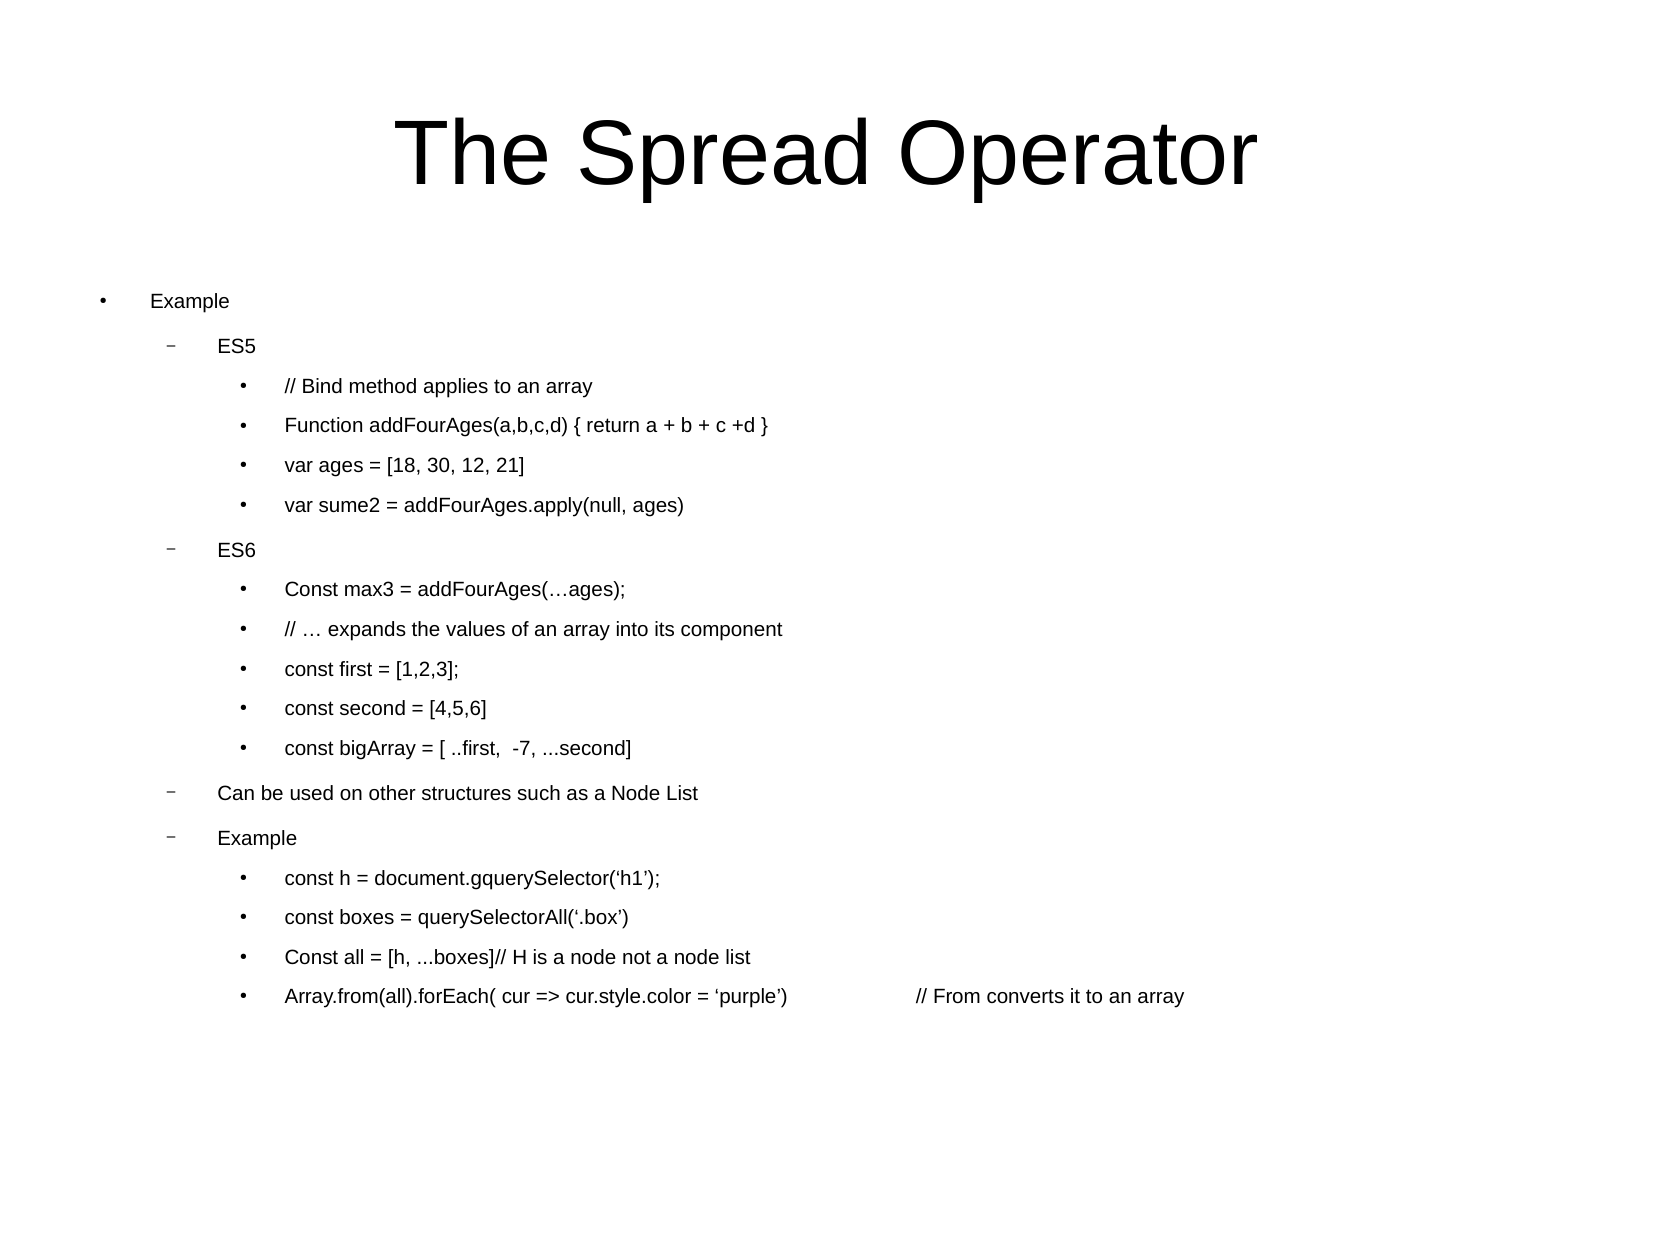

# The Spread Operator
Example
ES5
// Bind method applies to an array
Function addFourAges(a,b,c,d) { return a + b + c +d }
var ages = [18, 30, 12, 21]
var sume2 = addFourAges.apply(null, ages)
ES6
Const max3 = addFourAges(…ages);
// … expands the values of an array into its component
const first = [1,2,3];
const second = [4,5,6]
const bigArray = [ ..first, -7, ...second]
Can be used on other structures such as a Node List
Example
const h = document.gquerySelector(‘h1’);
const boxes = querySelectorAll(‘.box’)
Const all = [h, ...boxes]				// H is a node not a node list
Array.from(all).forEach( cur => cur.style.color = ‘purple’)		// From converts it to an array